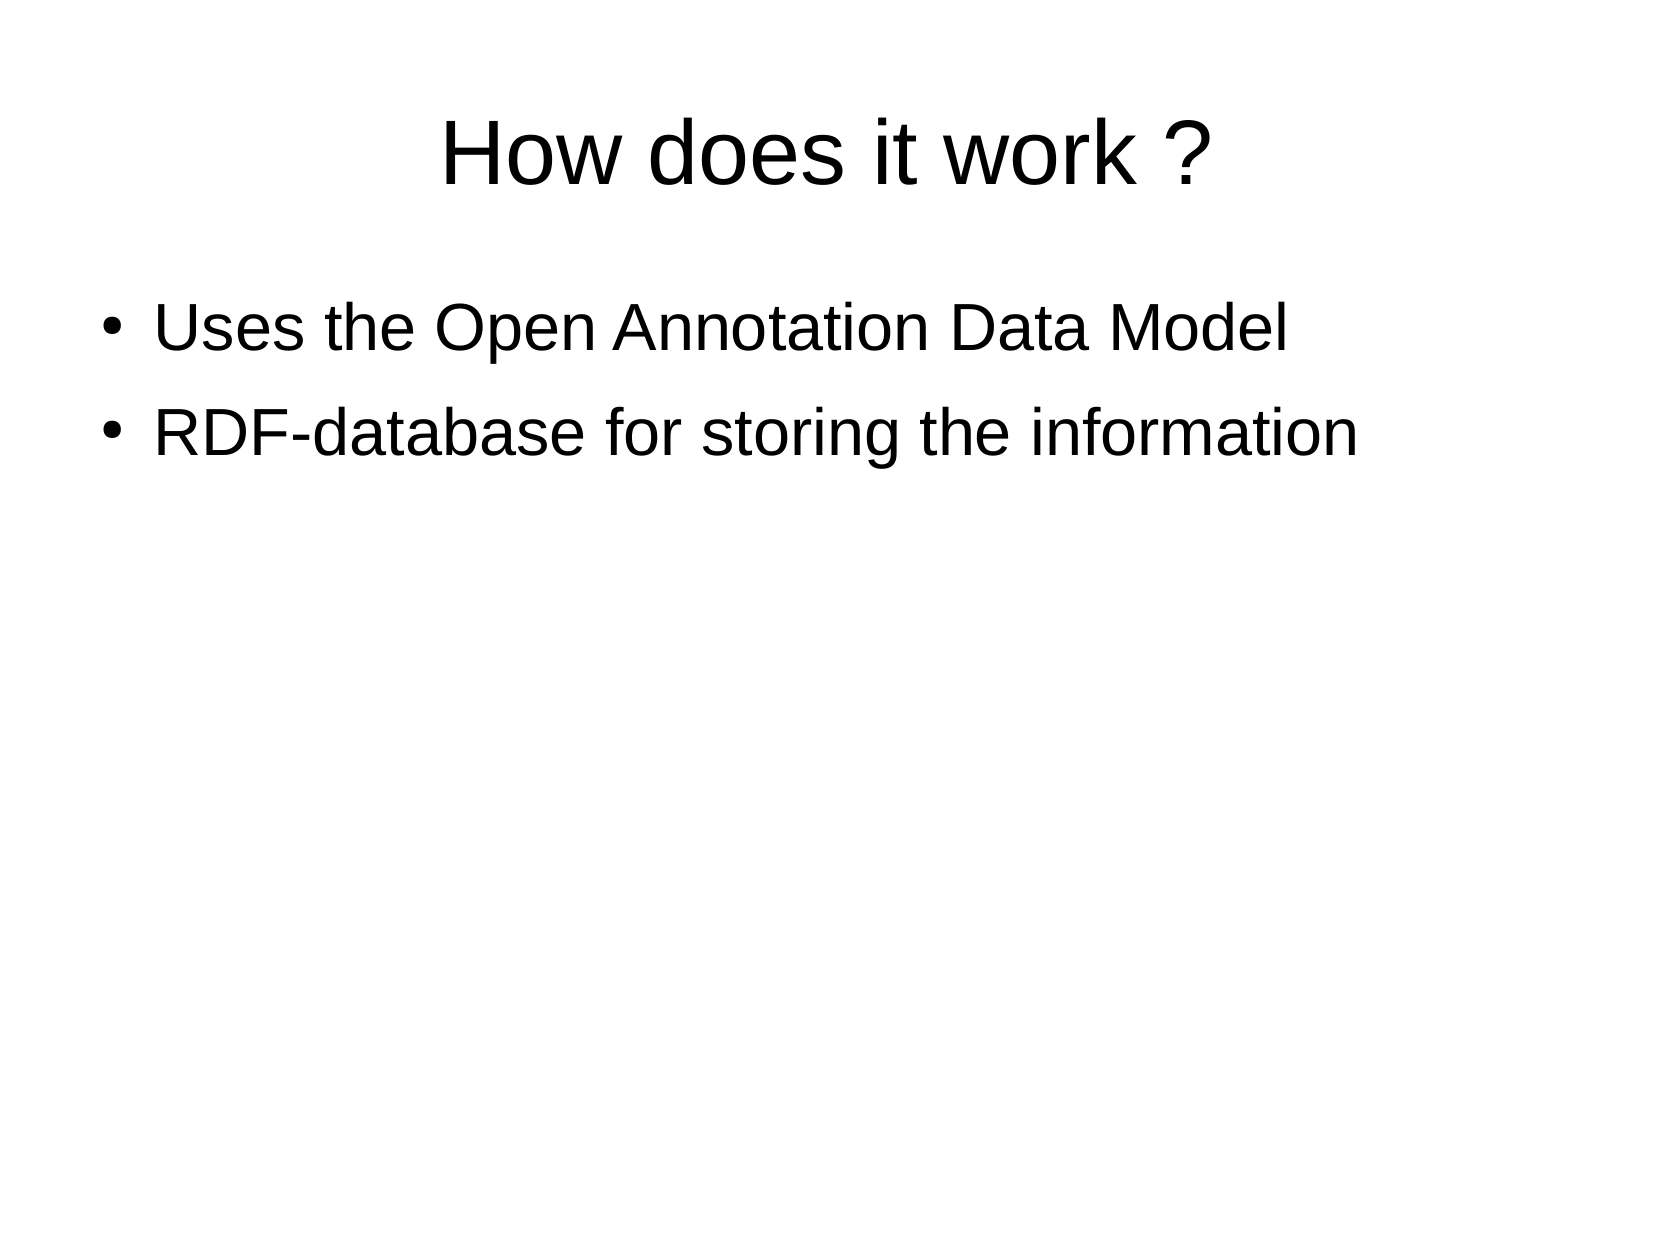

# How does it work ?
Uses the Open Annotation Data Model
RDF-database for storing the information